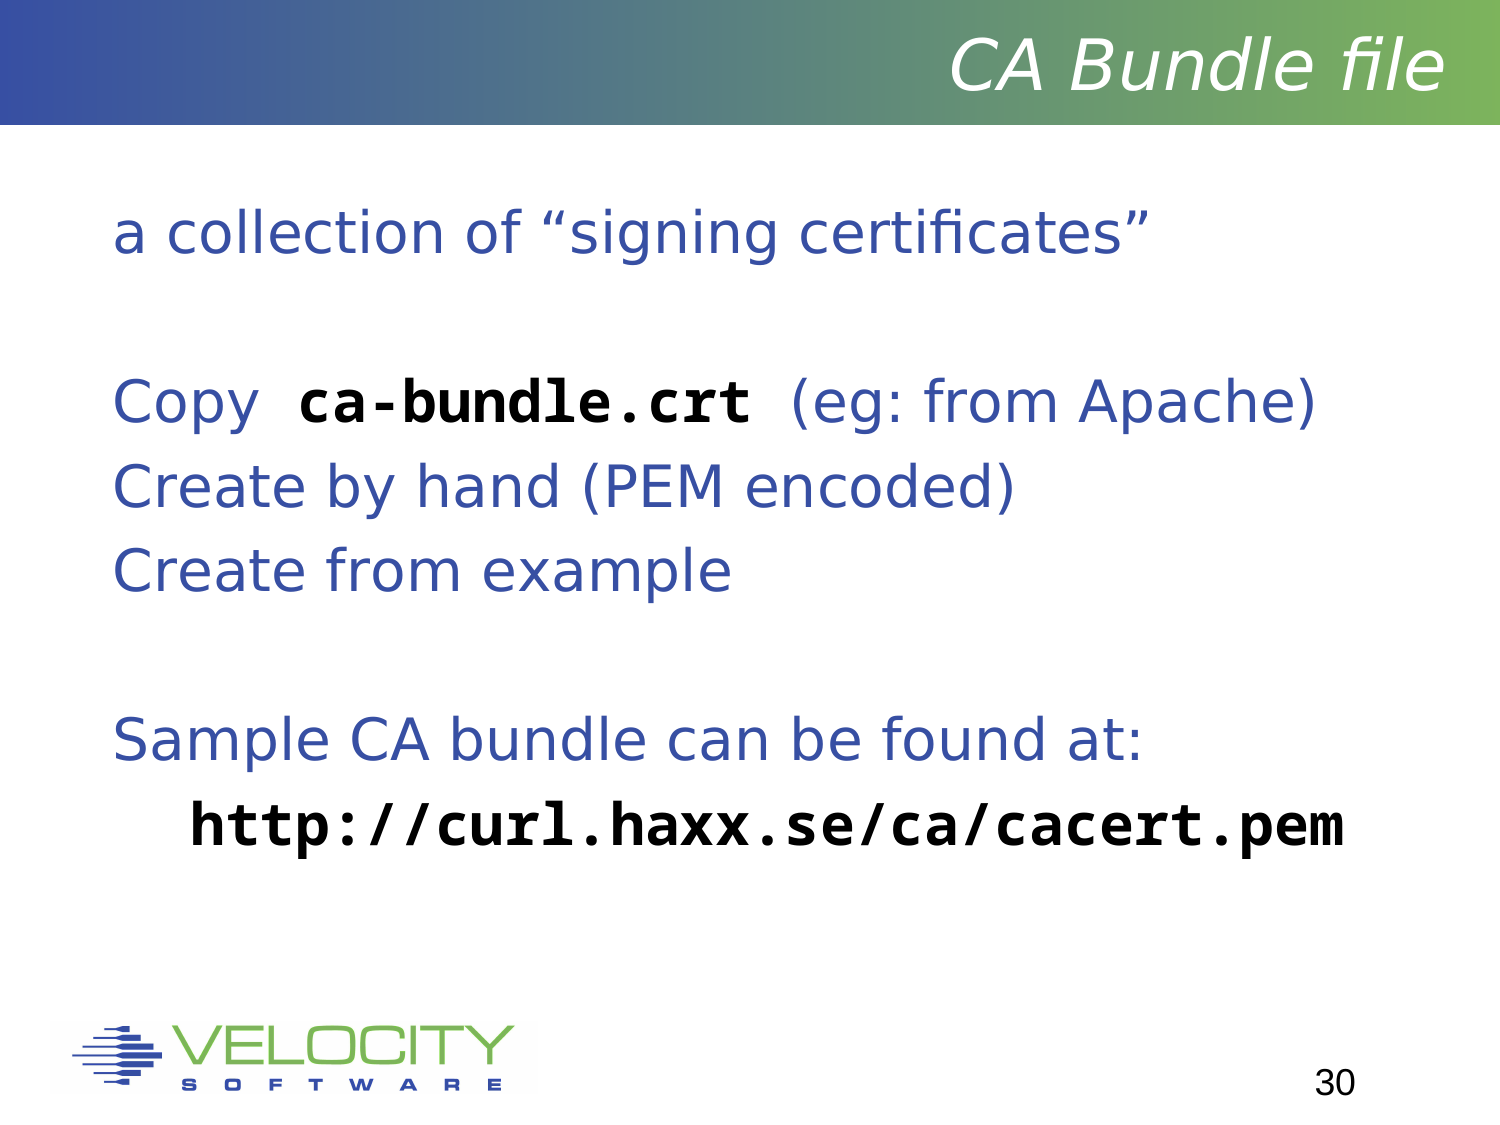

# CA Bundle file
a collection of “signing certificates”
Copy ca-bundle.crt (eg: from Apache)
Create by hand (PEM encoded)
Create from example
Sample CA bundle can be found at:
http://curl.haxx.se/ca/cacert.pem
30